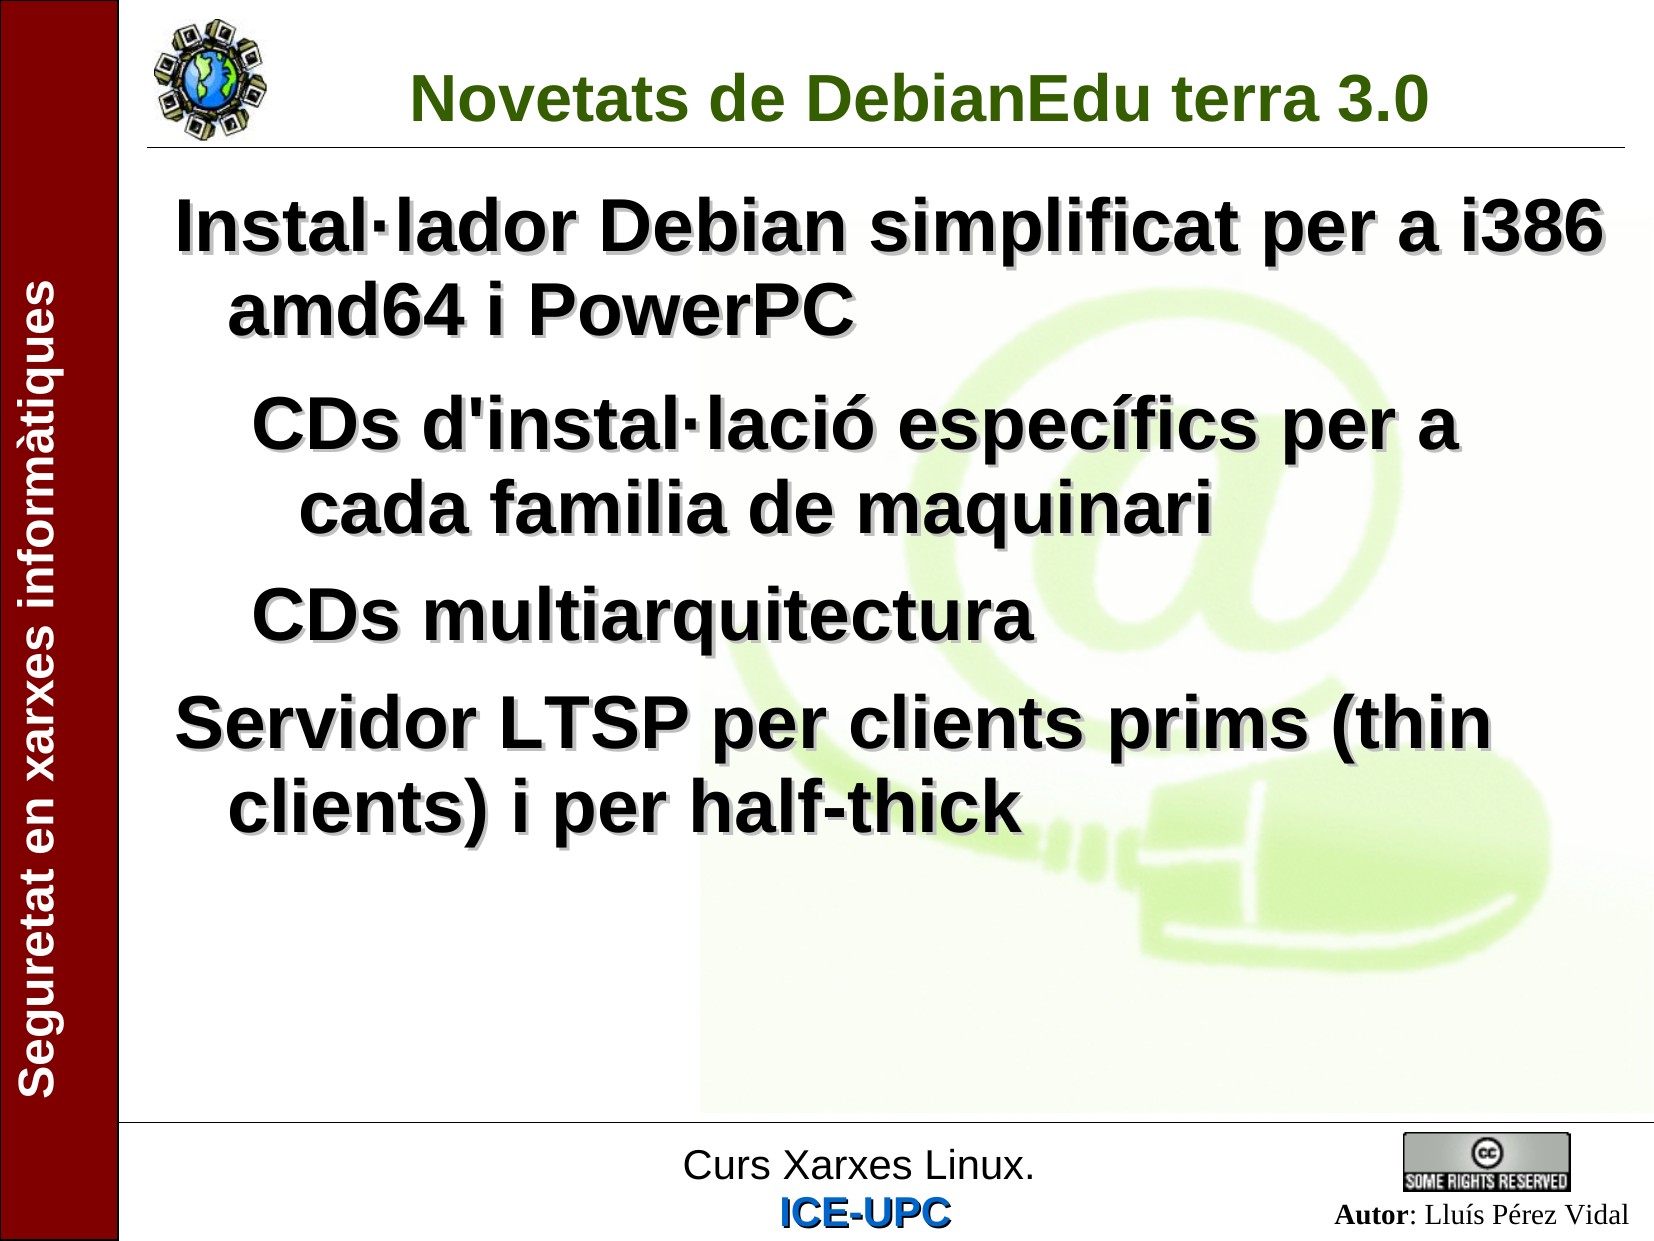

# Novetats de DebianEdu terra 3.0
Instal·lador Debian simplificat per a i386 amd64 i PowerPC
CDs d'instal·lació específics per a cada familia de maquinari
CDs multiarquitectura
Servidor LTSP per clients prims (thin clients) i per half-thick